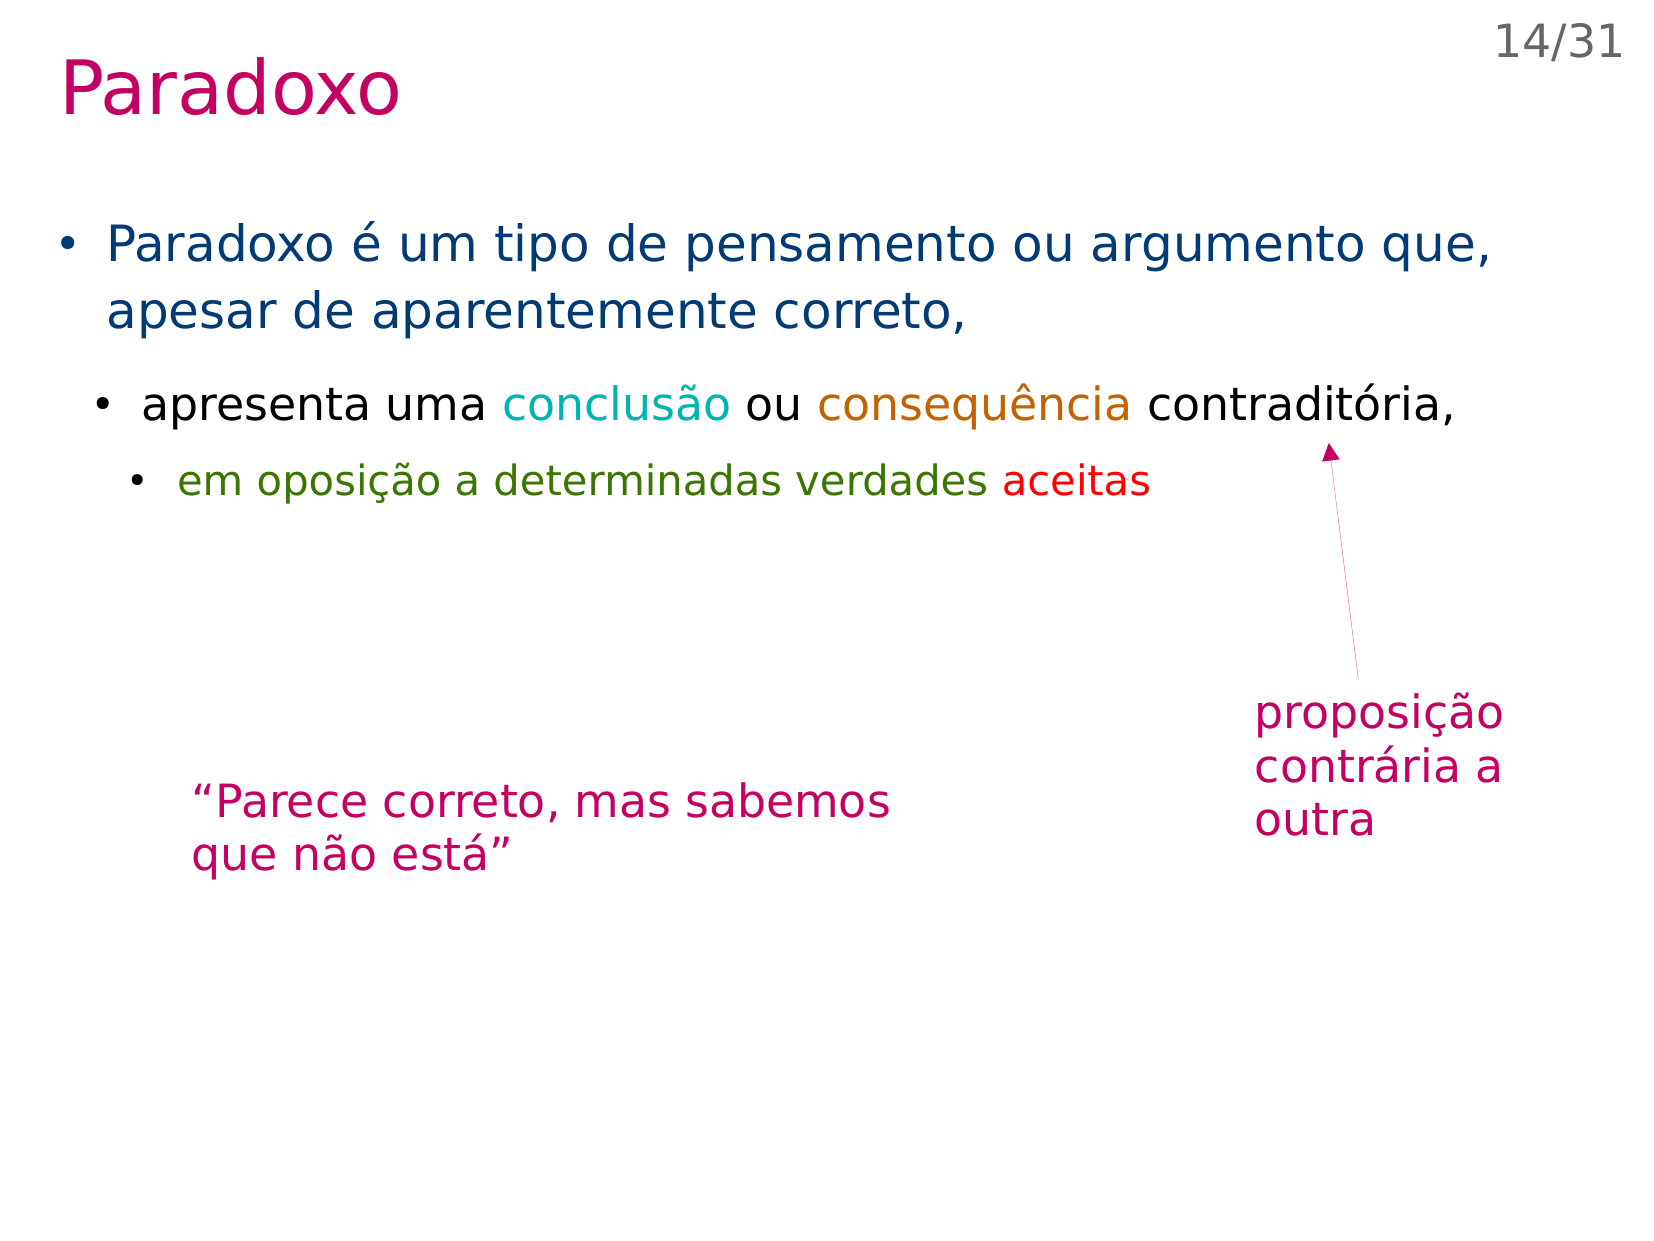

14
# Paradoxo
Paradoxo é um tipo de pensamento ou argumento que, apesar de aparentemente correto,
apresenta uma conclusão ou consequência contraditória,
em oposição a determinadas verdades aceitas
proposição contrária a outra
“Parece correto, mas sabemos que não está”